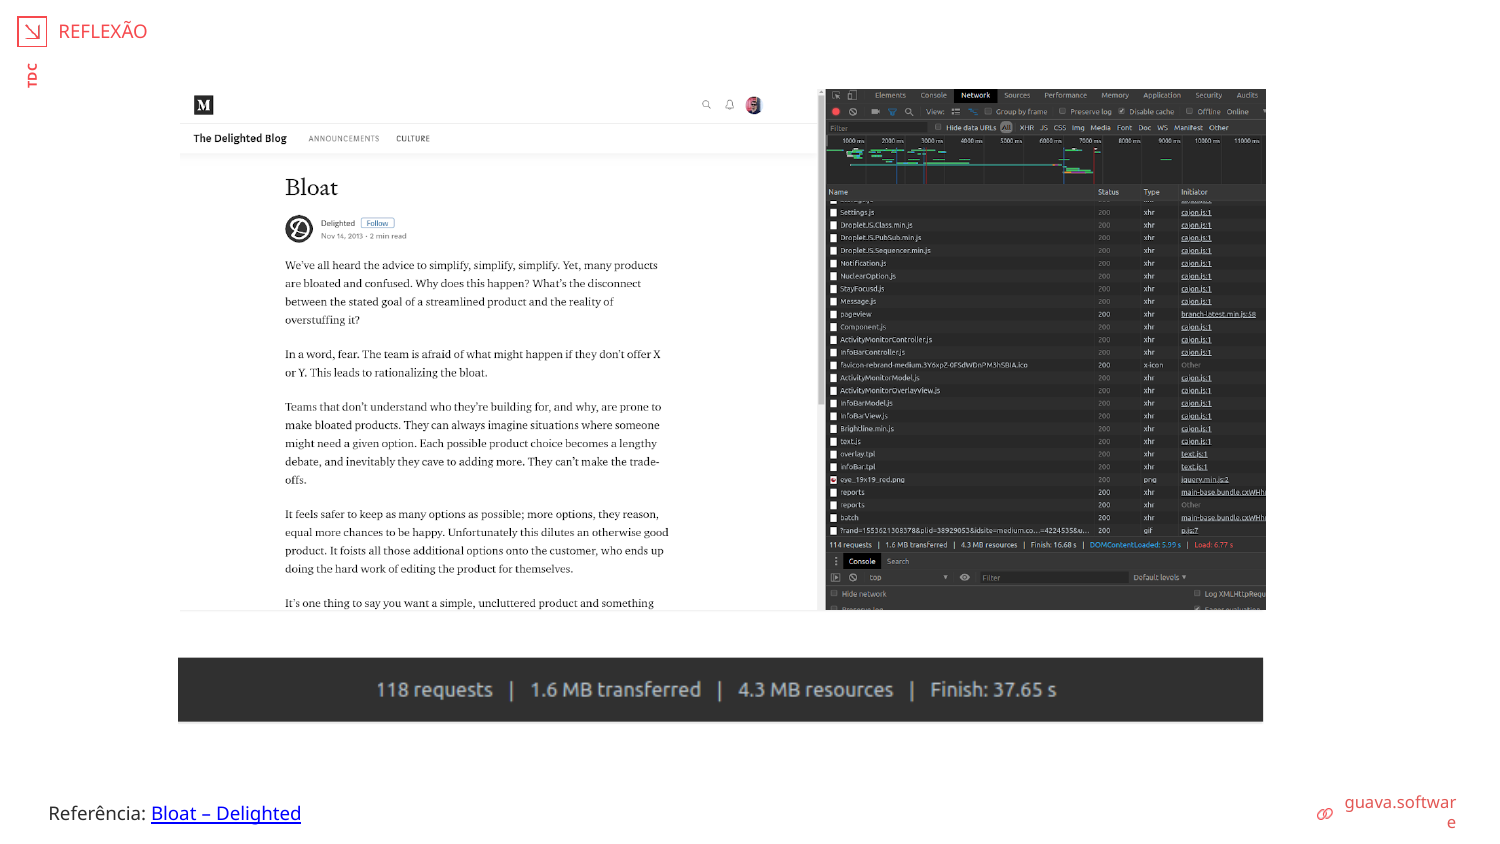

# REFLEXÃO
TDC
Referência: Bloat – Delighted